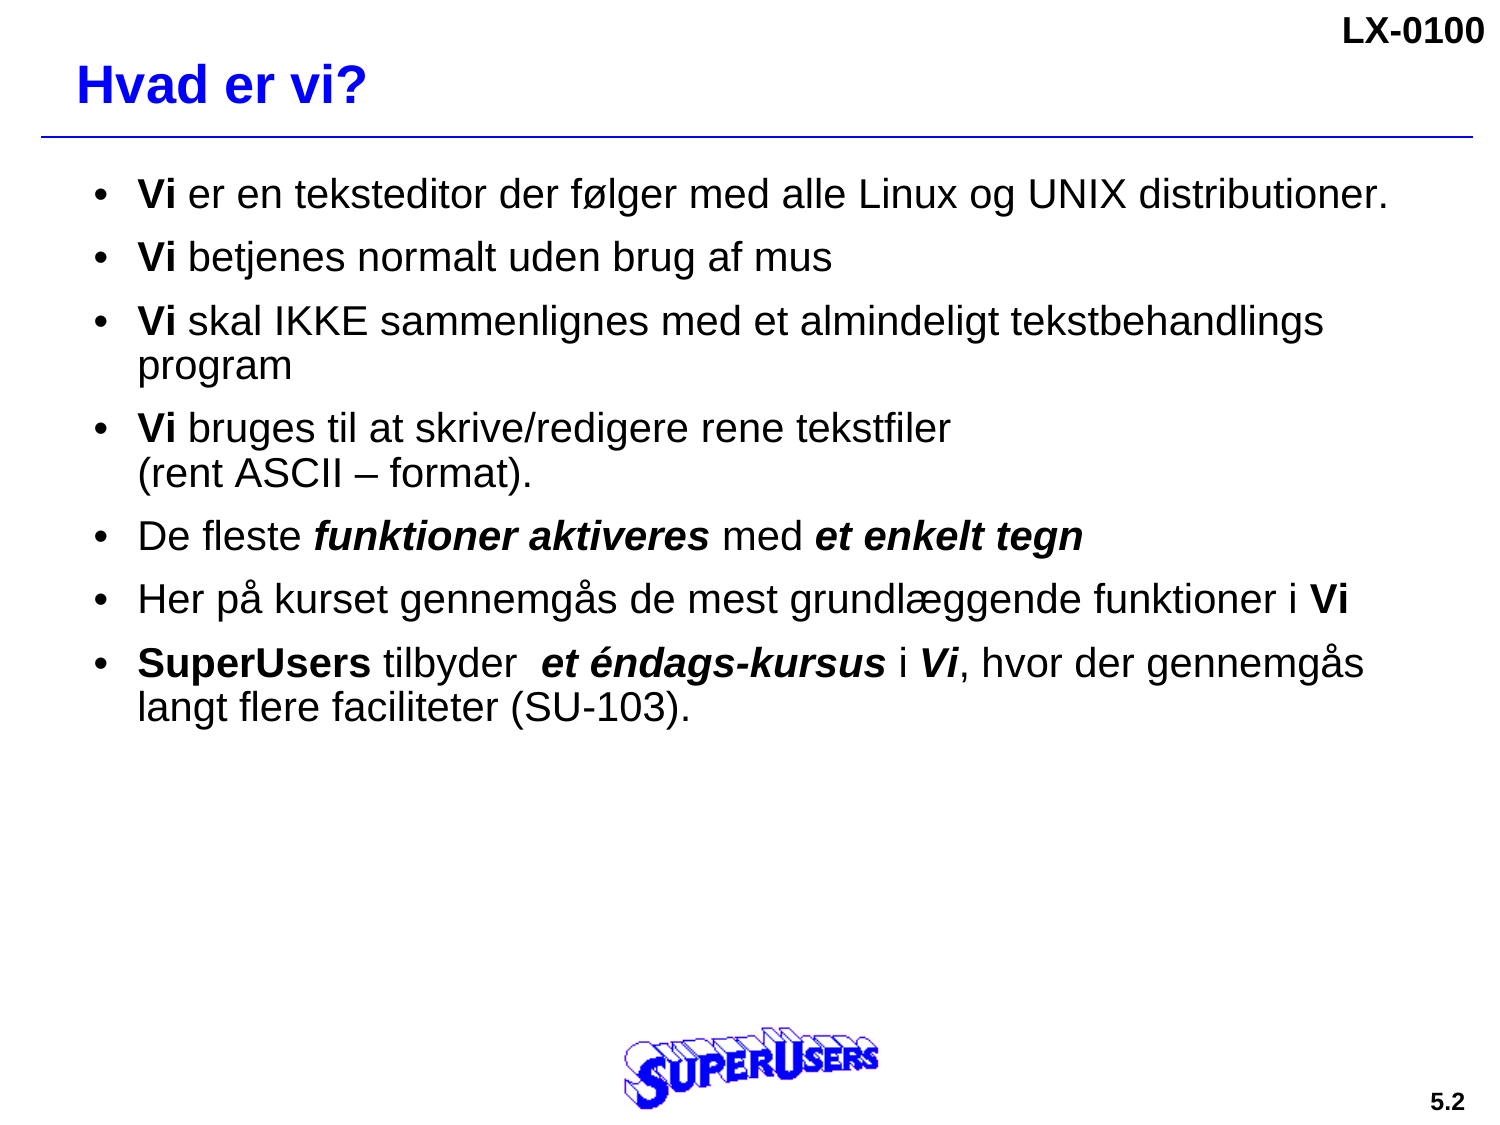

# Hvad er vi?
Vi er en teksteditor der følger med alle Linux og UNIX distributioner.
Vi betjenes normalt uden brug af mus
Vi skal IKKE sammenlignes med et almindeligt tekstbehandlings program
Vi bruges til at skrive/redigere rene tekstfiler
(rent ASCII – format).
De fleste funktioner aktiveres med et enkelt tegn
Her på kurset gennemgås de mest grundlæggende funktioner i Vi
SuperUsers tilbyder et éndags-kursus i Vi, hvor der gennemgås langt flere faciliteter (SU-103).